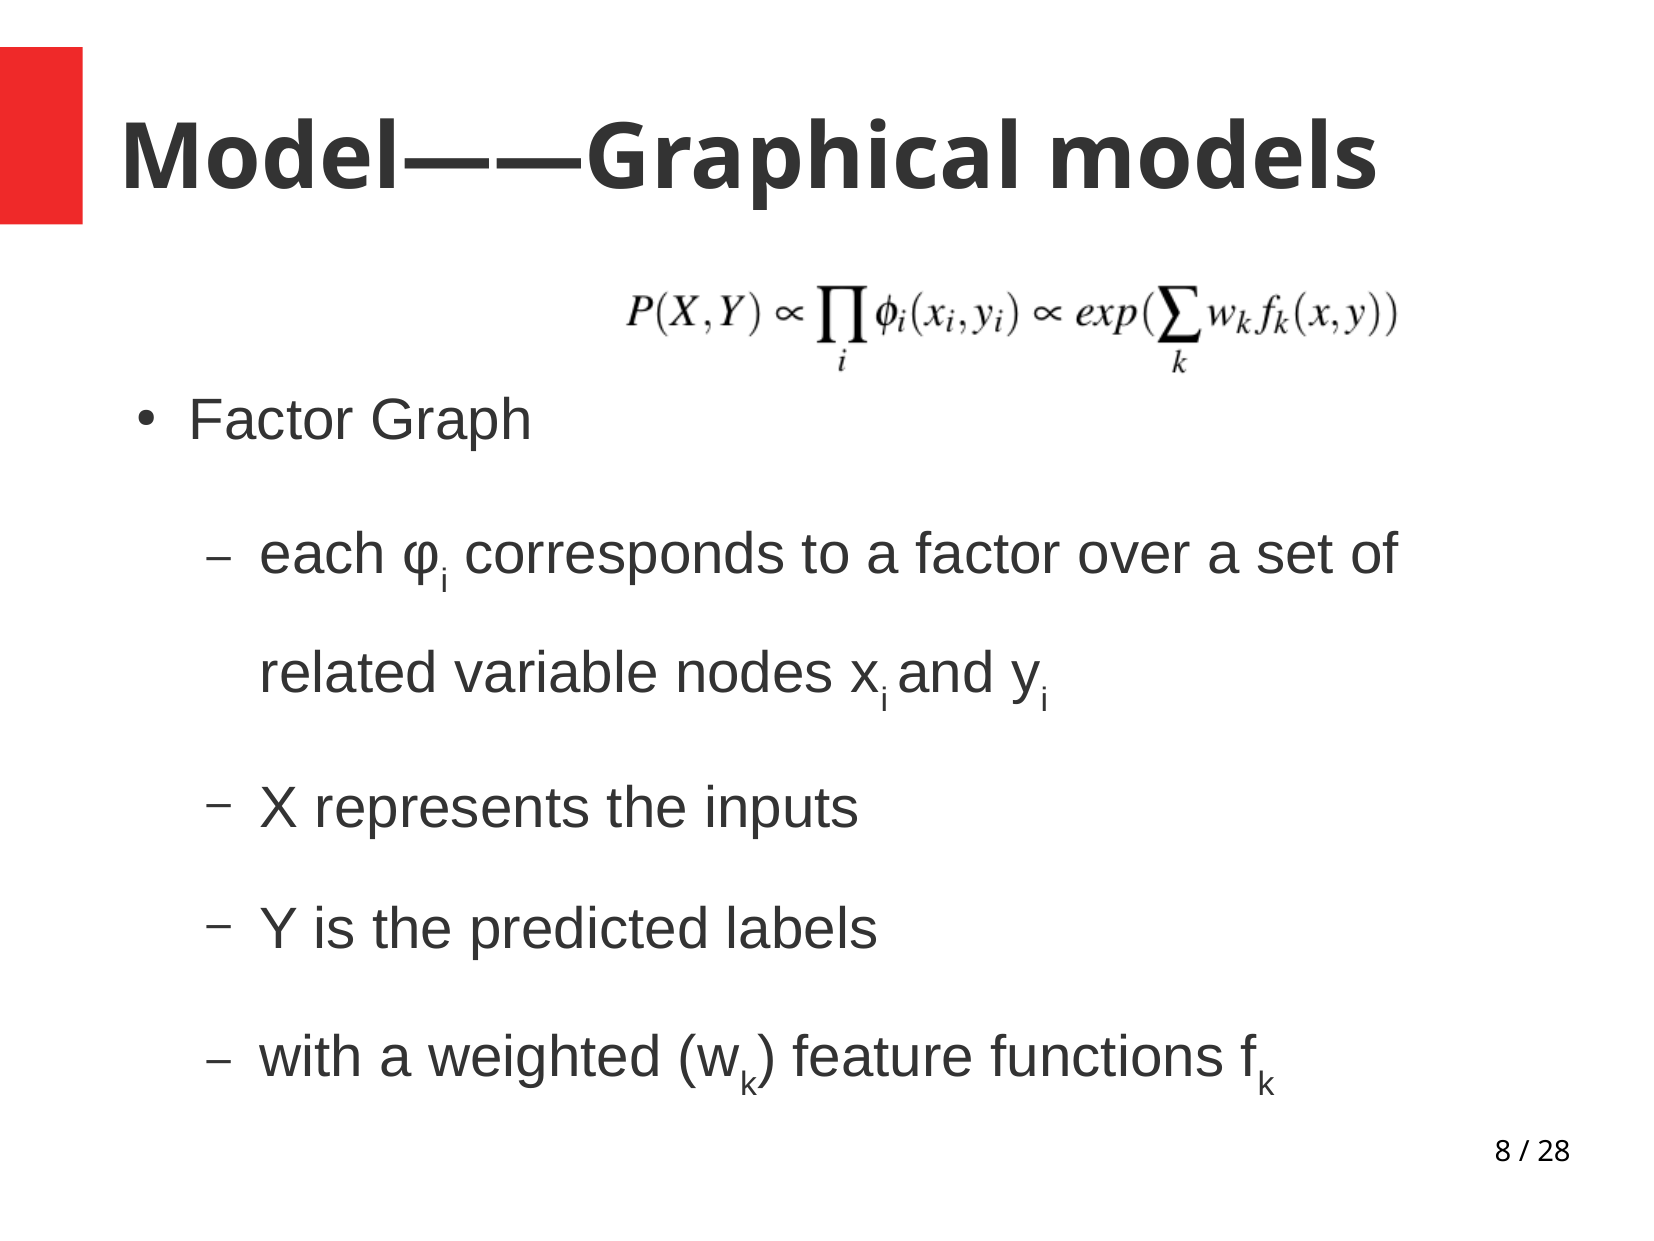

# Model——Graphical models
Factor Graph
each φi corresponds to a factor over a set of related variable nodes xi and yi
X represents the inputs
Y is the predicted labels
with a weighted (wk) feature functions fk
8